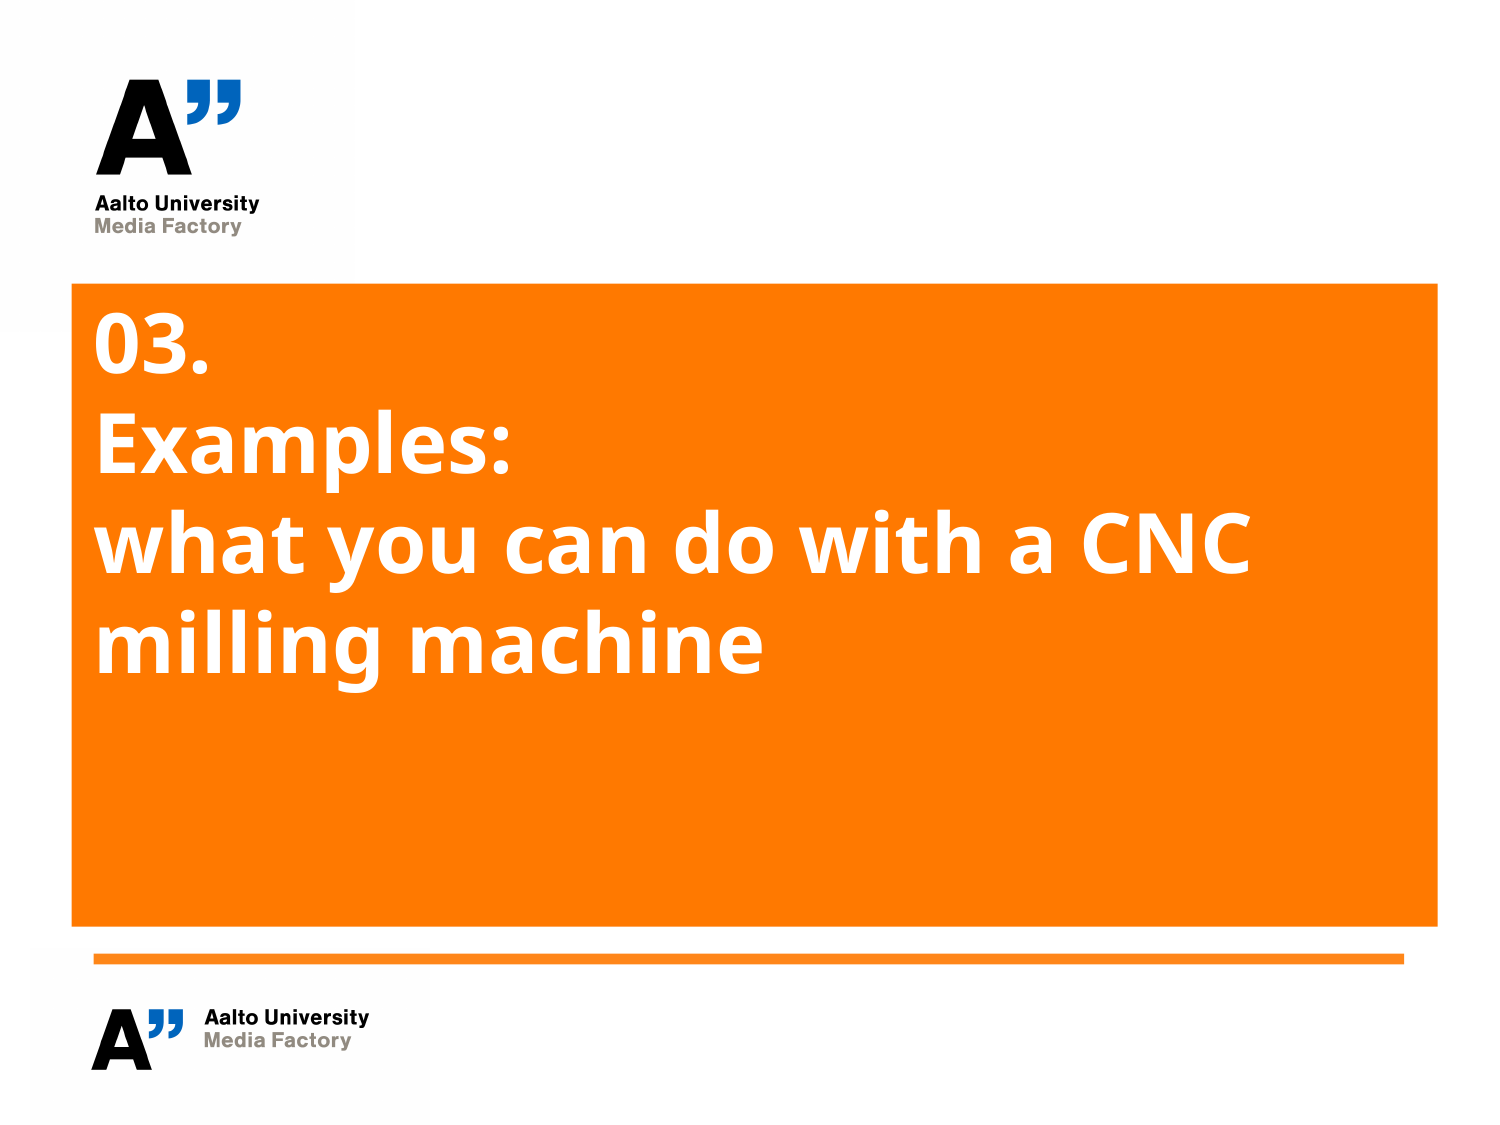

#
03.
Examples:
what you can do with a CNC milling machine